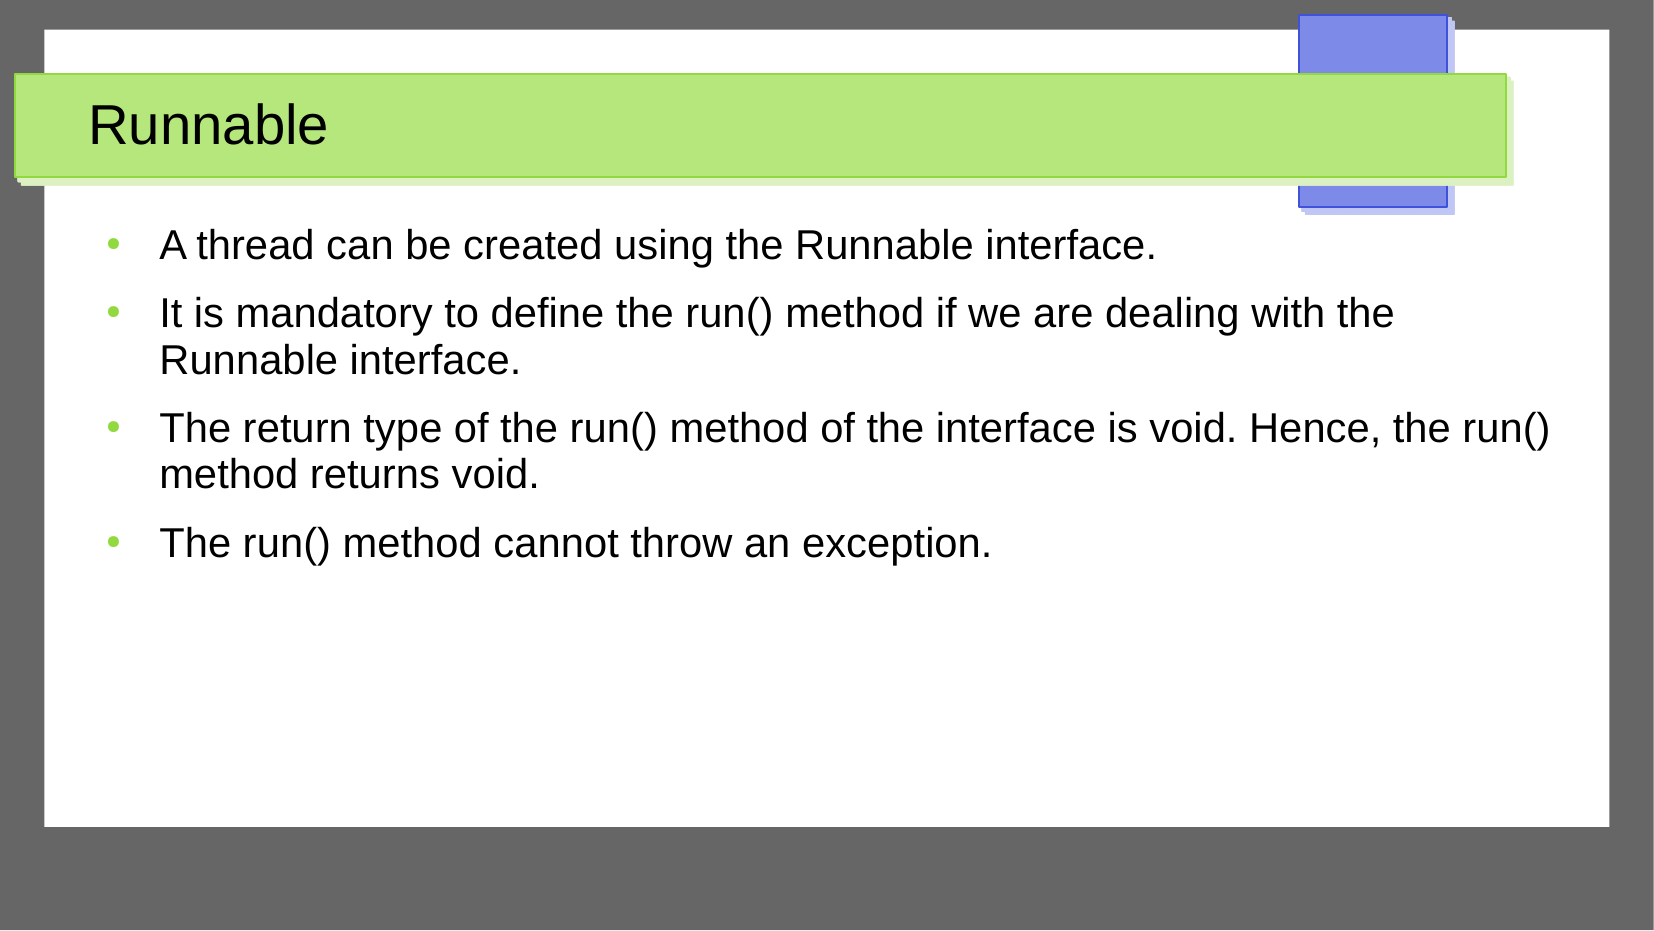

# Runnable
A thread can be created using the Runnable interface.
It is mandatory to define the run() method if we are dealing with the Runnable interface.
The return type of the run() method of the interface is void. Hence, the run() method returns void.
The run() method cannot throw an exception.